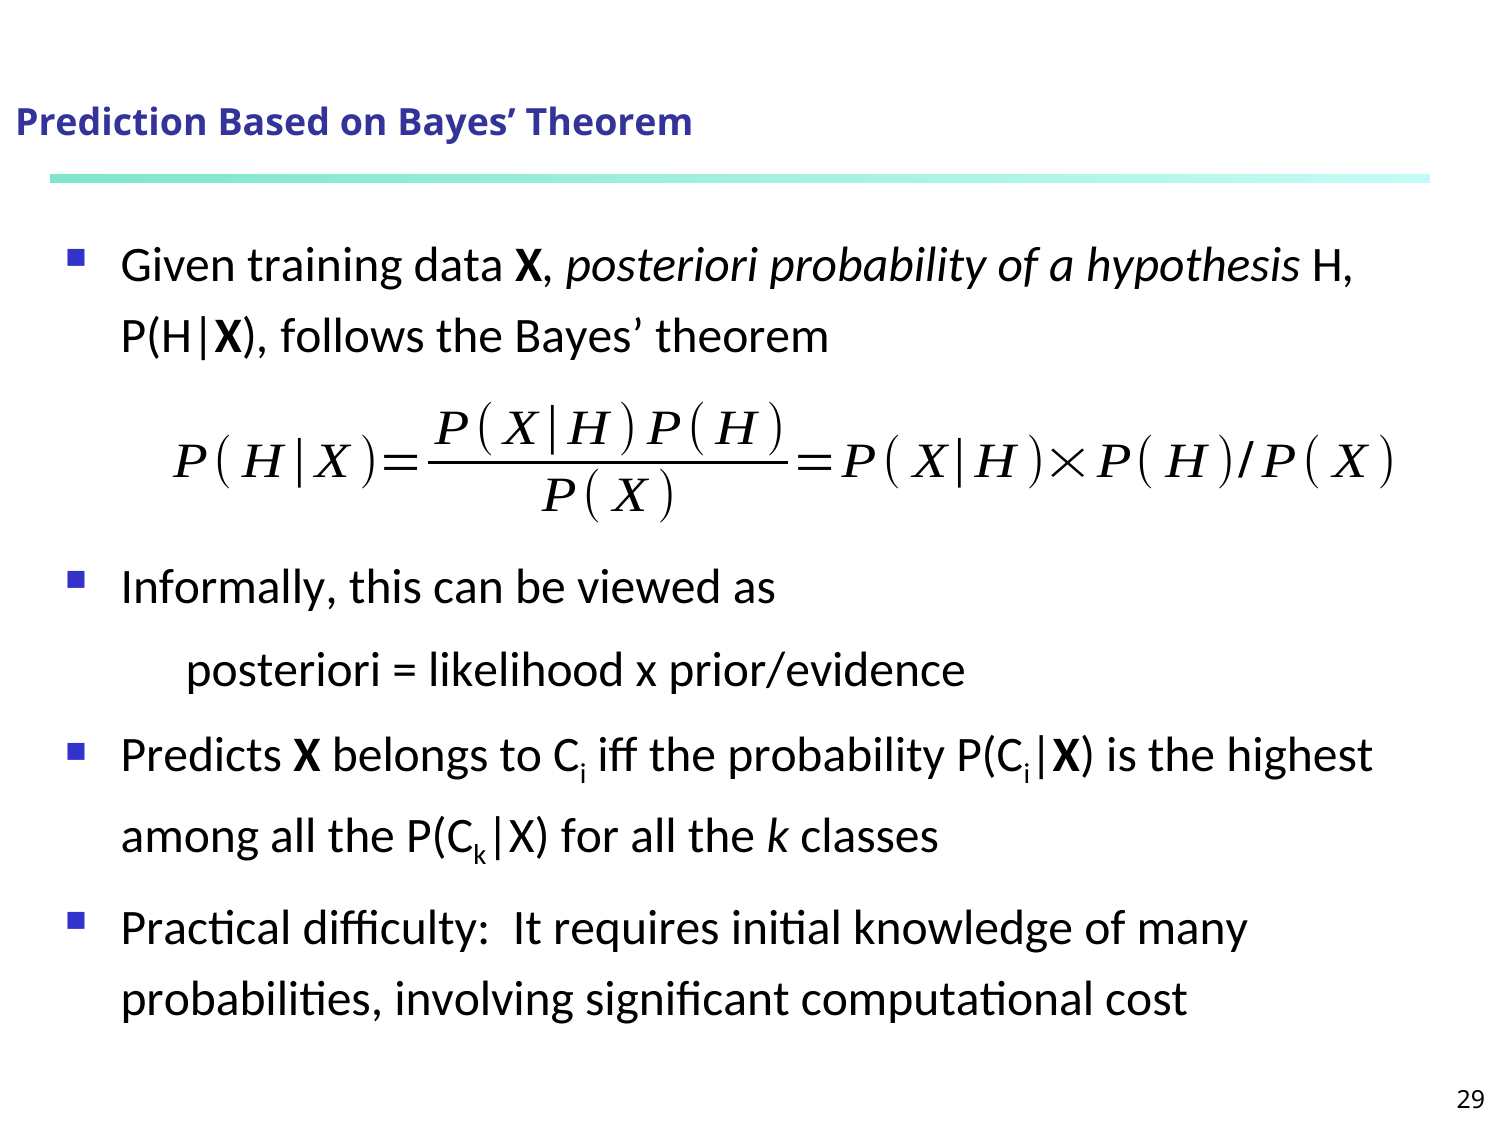

# Prediction Based on Bayes’ Theorem
Given training data X, posteriori probability of a hypothesis H, P(H|X), follows the Bayes’ theorem
Informally, this can be viewed as
		posteriori = likelihood x prior/evidence
Predicts X belongs to Ci iff the probability P(Ci|X) is the highest among all the P(Ck|X) for all the k classes
Practical difficulty: It requires initial knowledge of many probabilities, involving significant computational cost